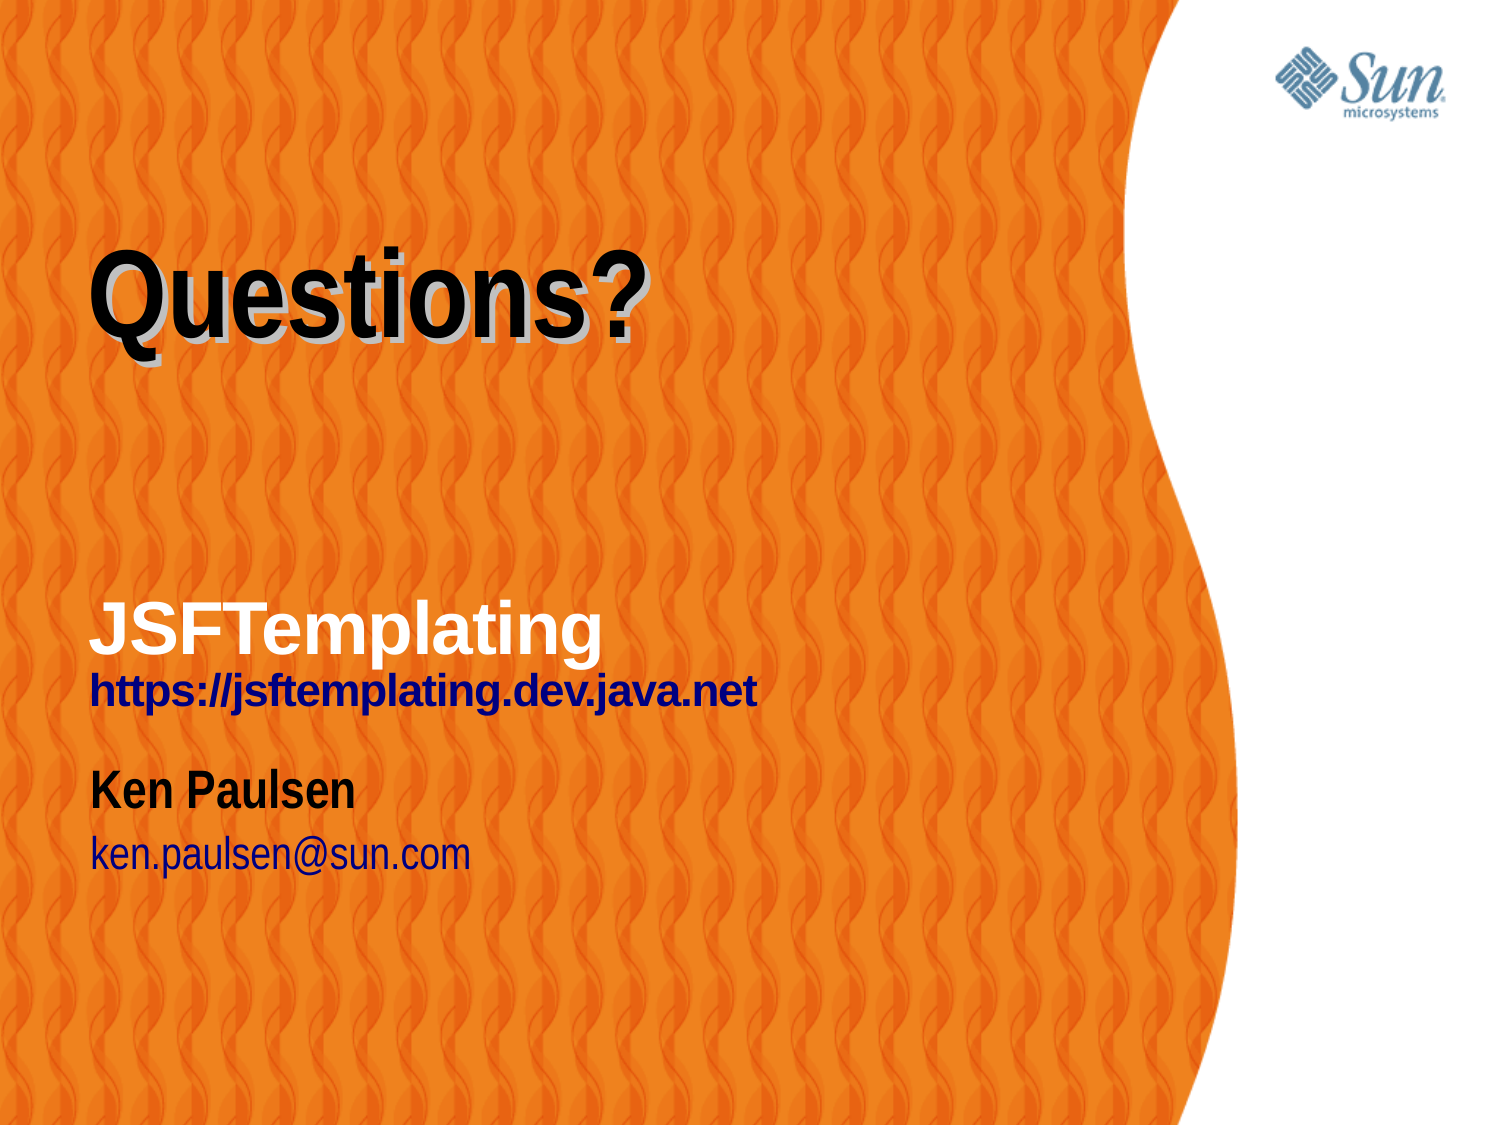

Questions?
JSFTemplating
https://jsftemplating.dev.java.net
# Ken Paulsen
ken.paulsen@sun.com